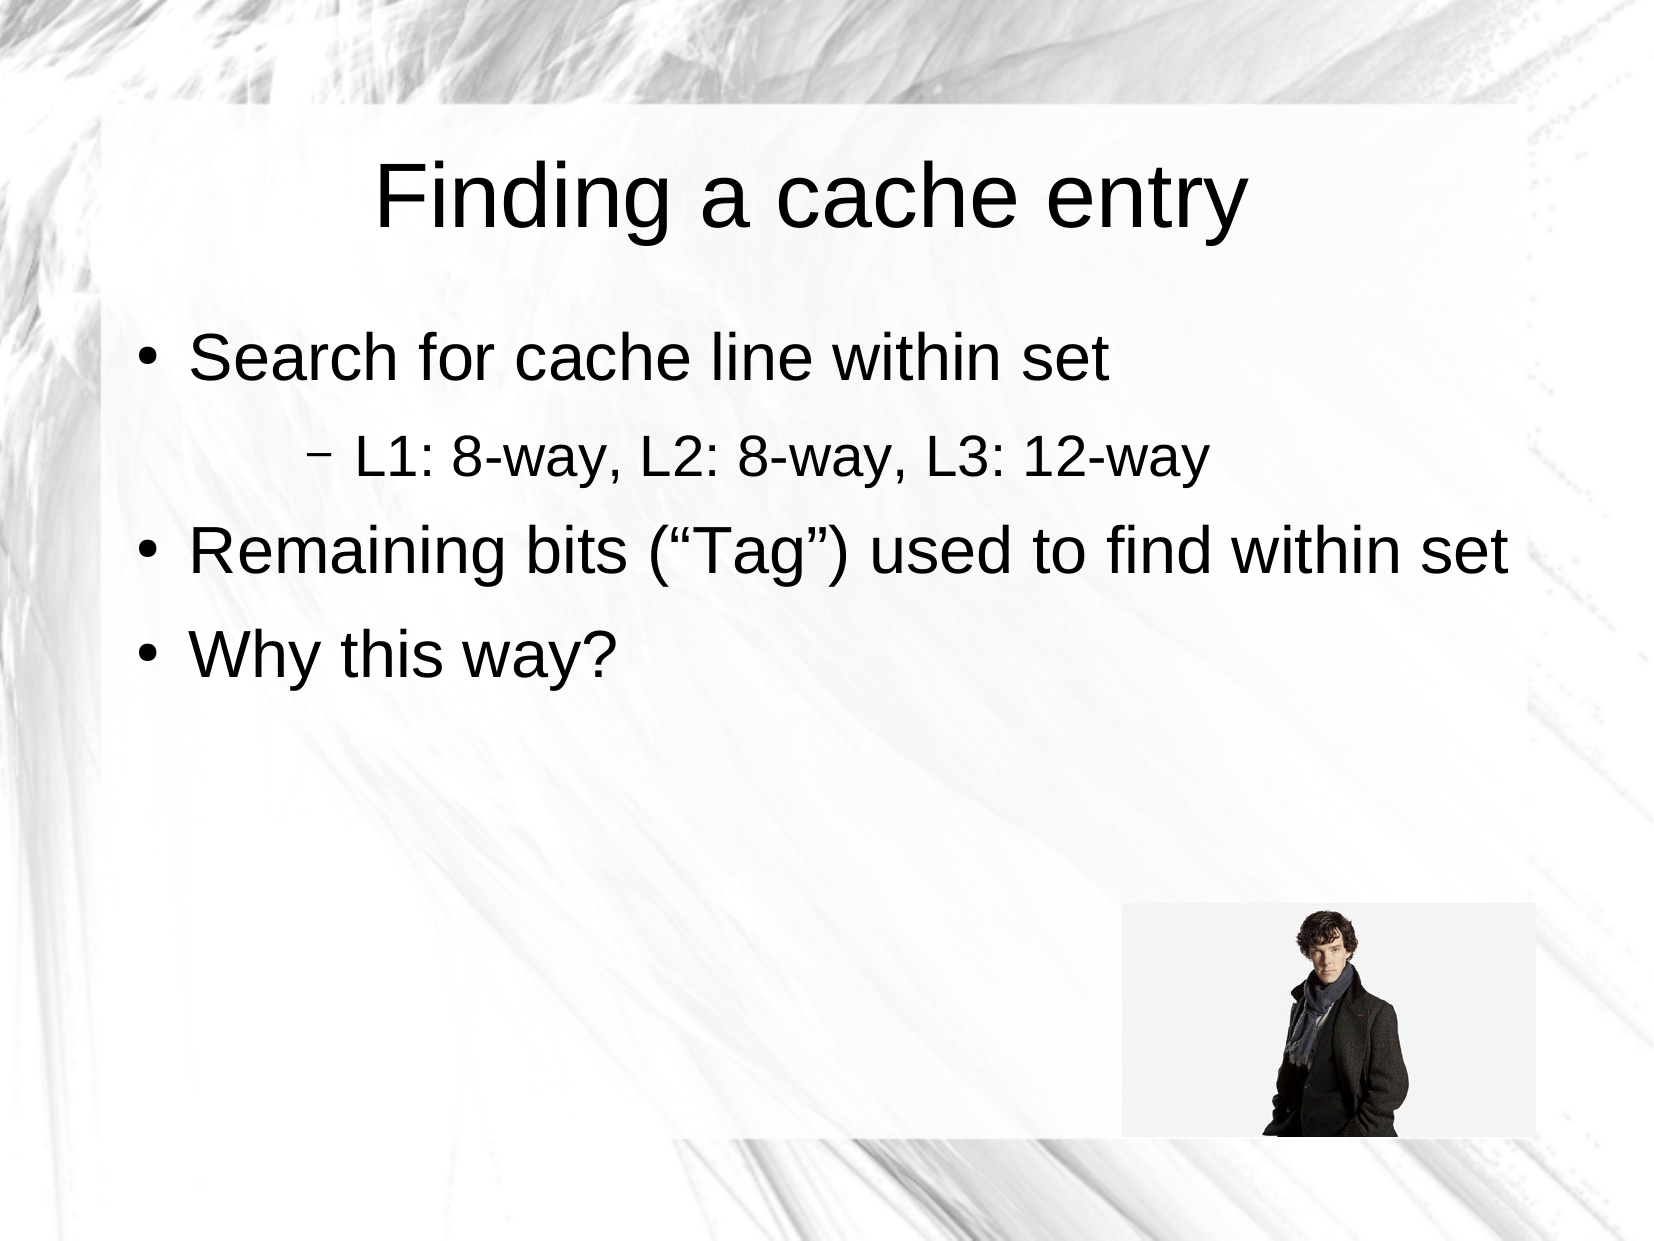

# Finding a cache entry
Search for cache line within set
L1: 8-way, L2: 8-way, L3: 12-way
Remaining bits (“Tag”) used to find within set
Why this way?